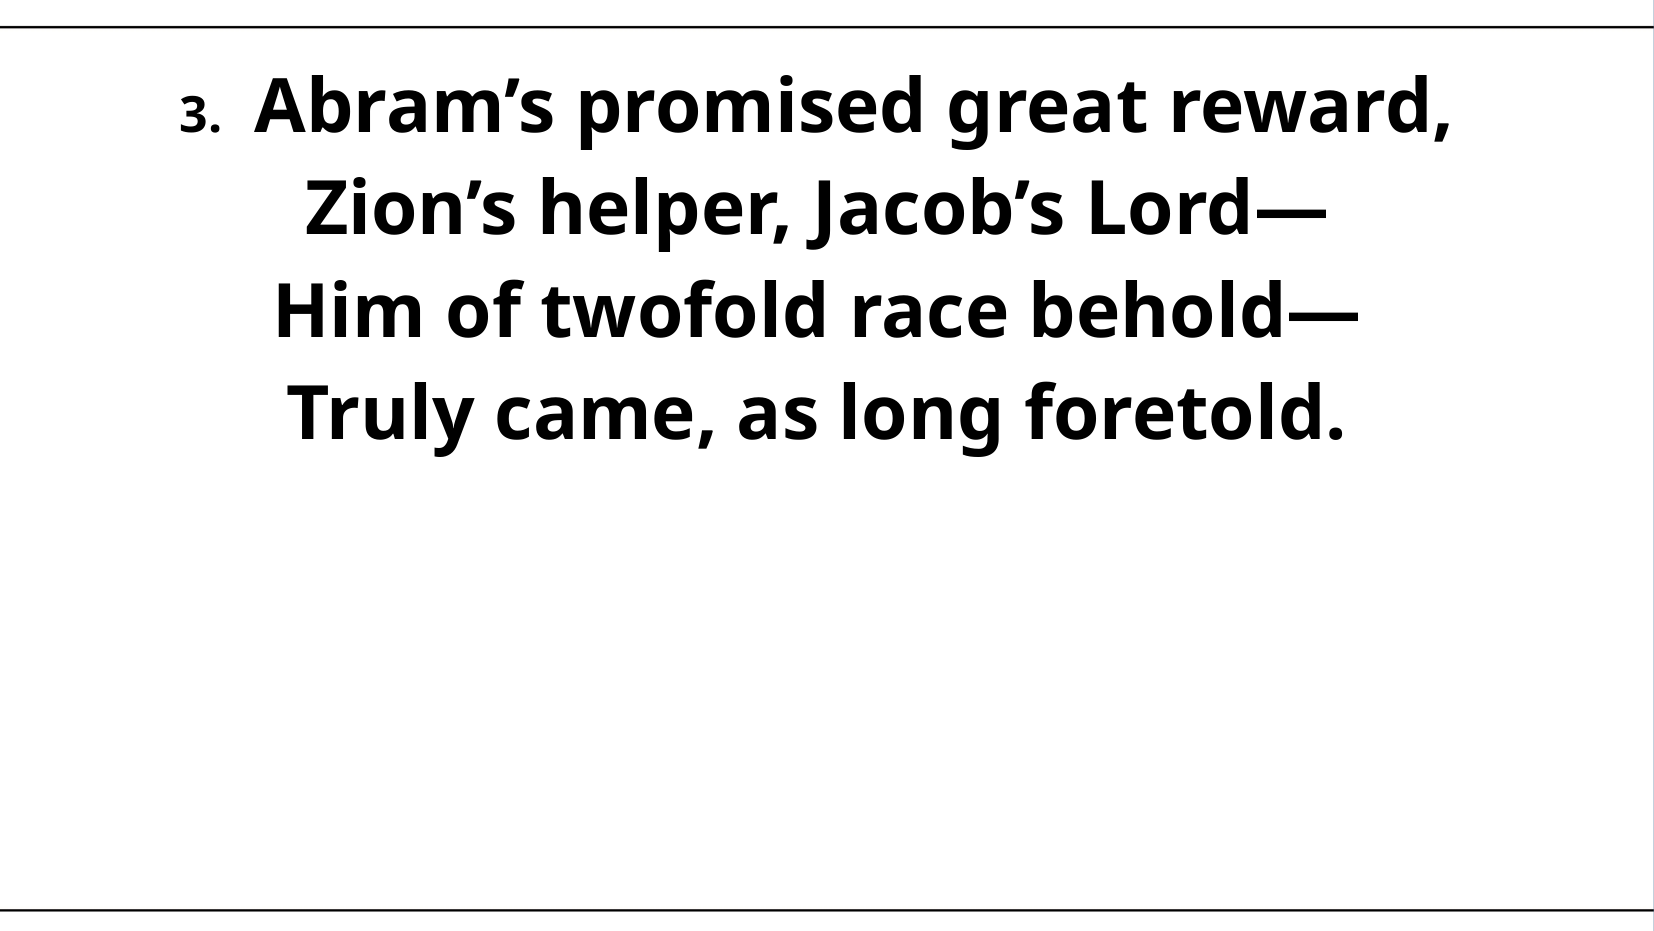

3.	Abram’s promised great reward,
Zion’s helper, Jacob’s Lord—
Him of twofold race behold—
Truly came, as long foretold.